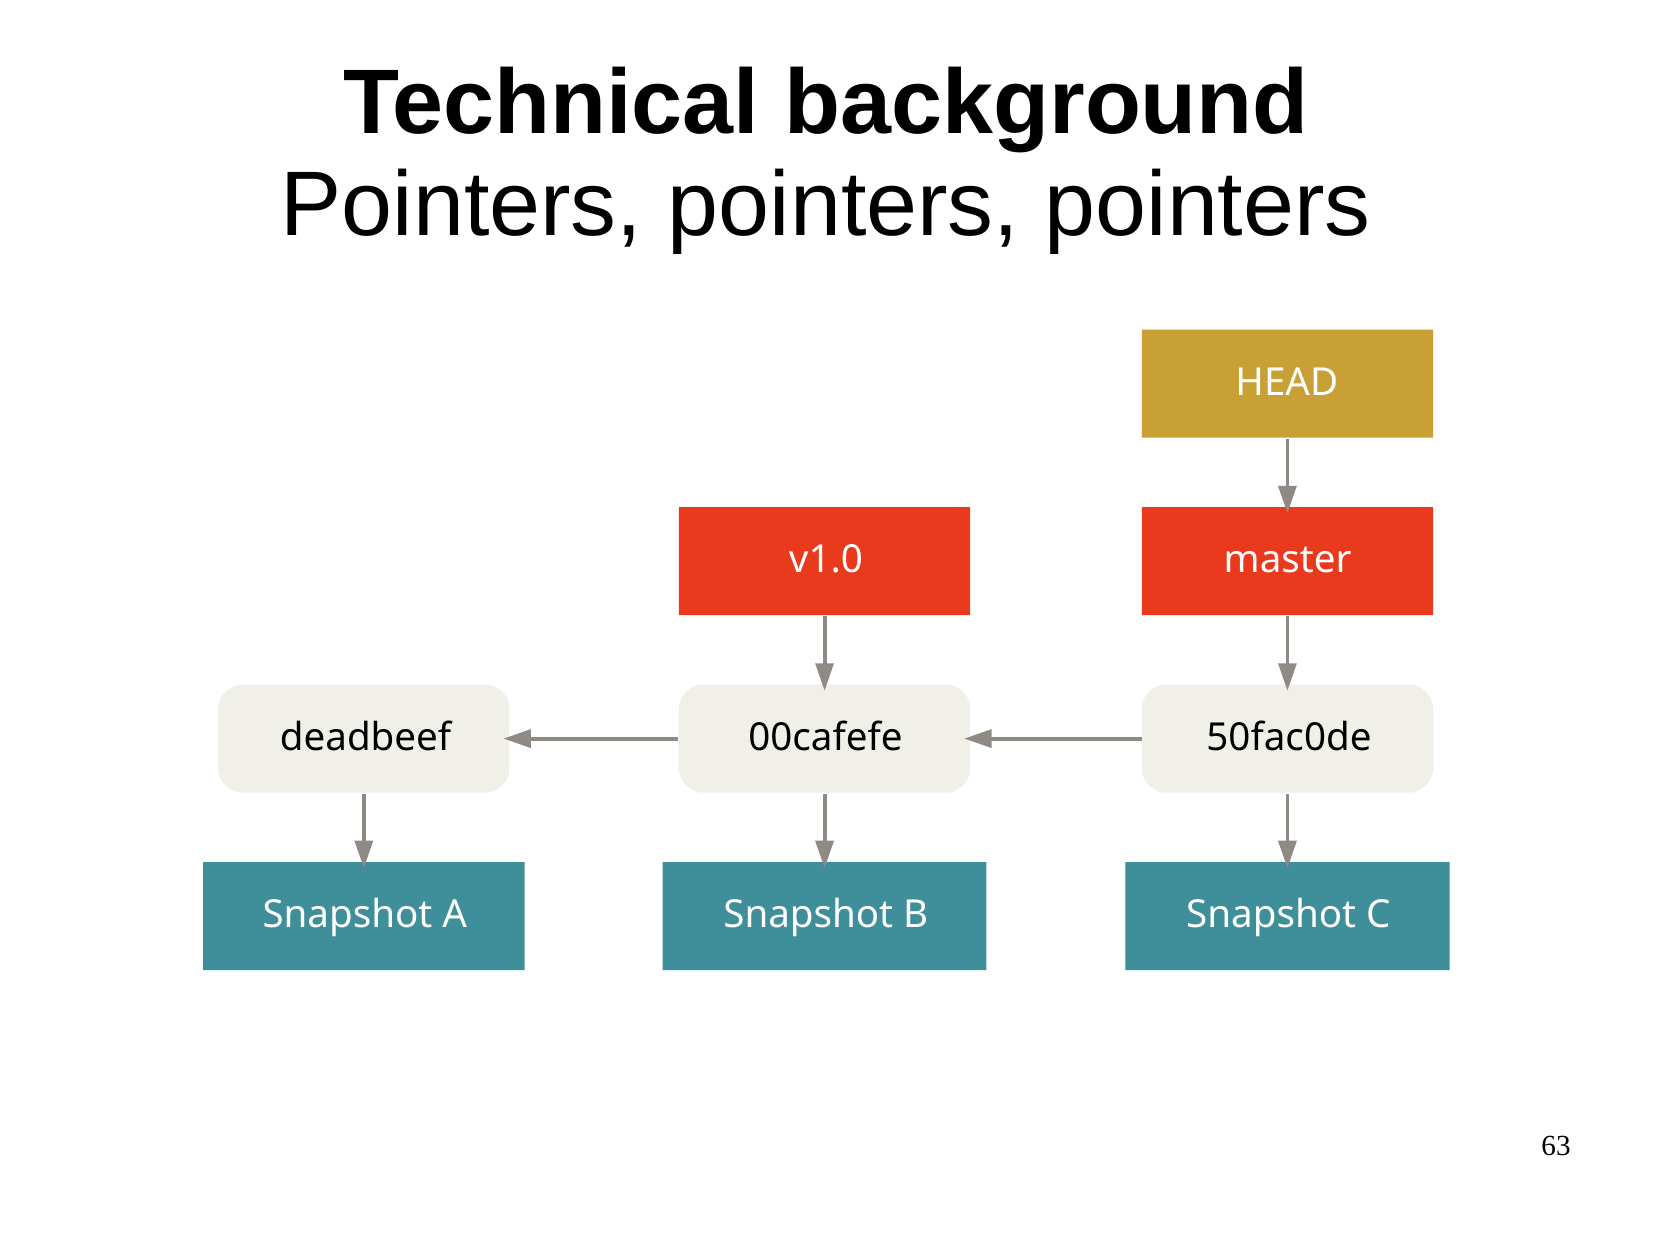

# Technical background Pointers, pointers, pointers
63